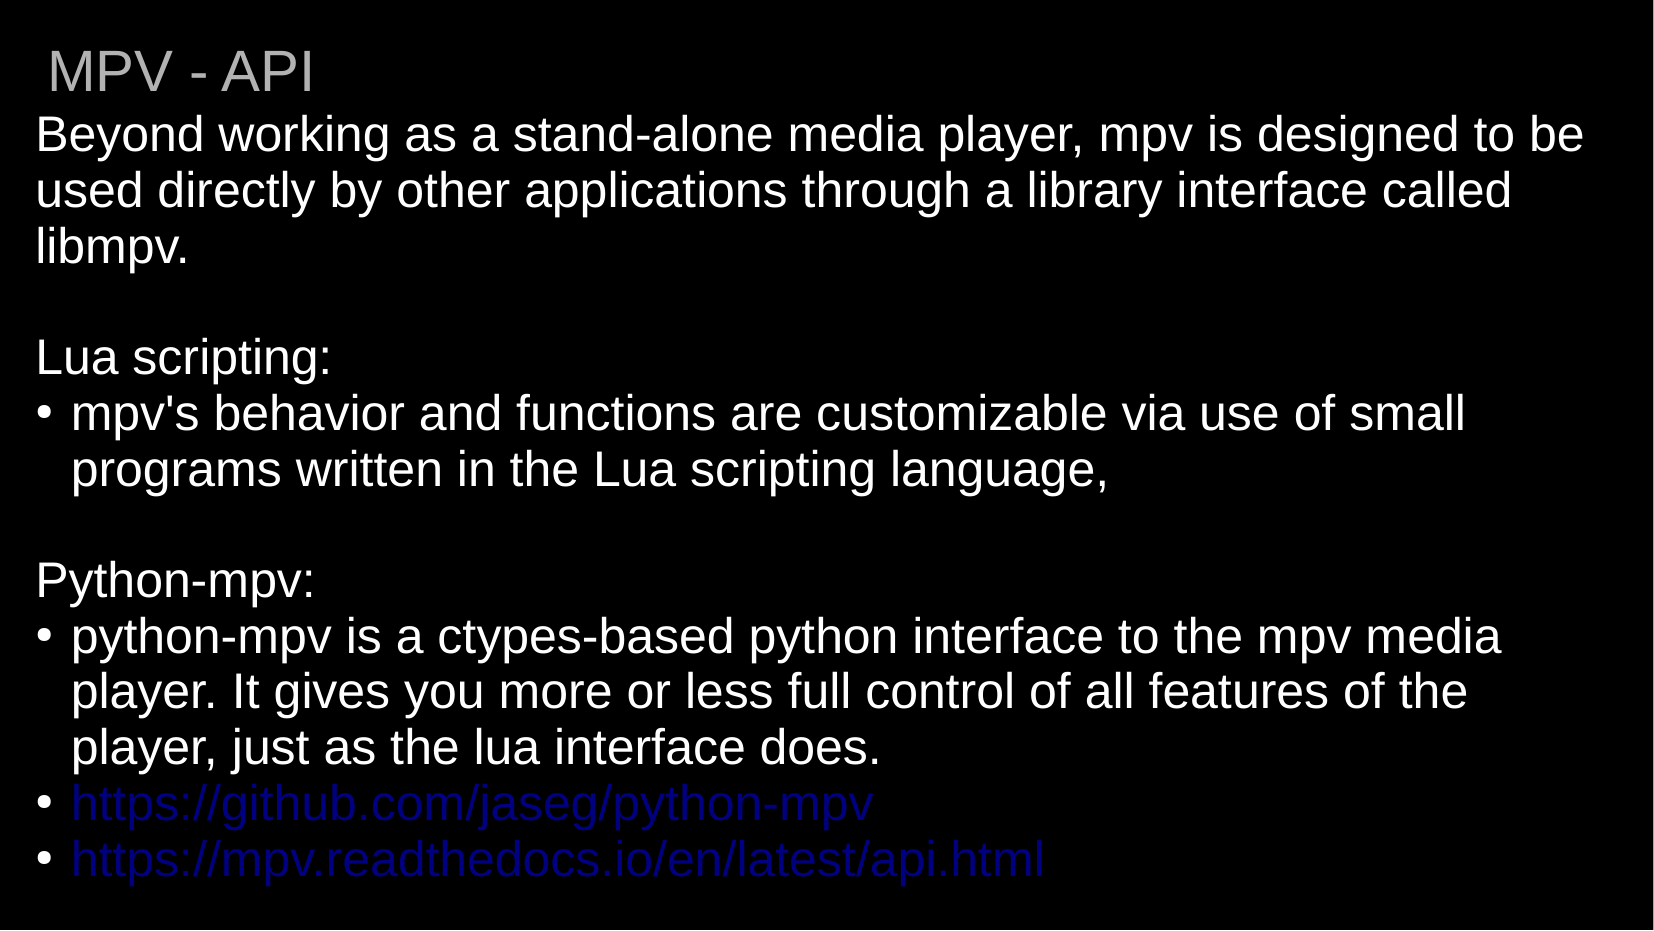

# MPV - API
Beyond working as a stand-alone media player, mpv is designed to be used directly by other applications through a library interface called libmpv.
Lua scripting:
mpv's behavior and functions are customizable via use of small programs written in the Lua scripting language,
Python-mpv:
python-mpv is a ctypes-based python interface to the mpv media player. It gives you more or less full control of all features of the player, just as the lua interface does.
https://github.com/jaseg/python-mpv
https://mpv.readthedocs.io/en/latest/api.html